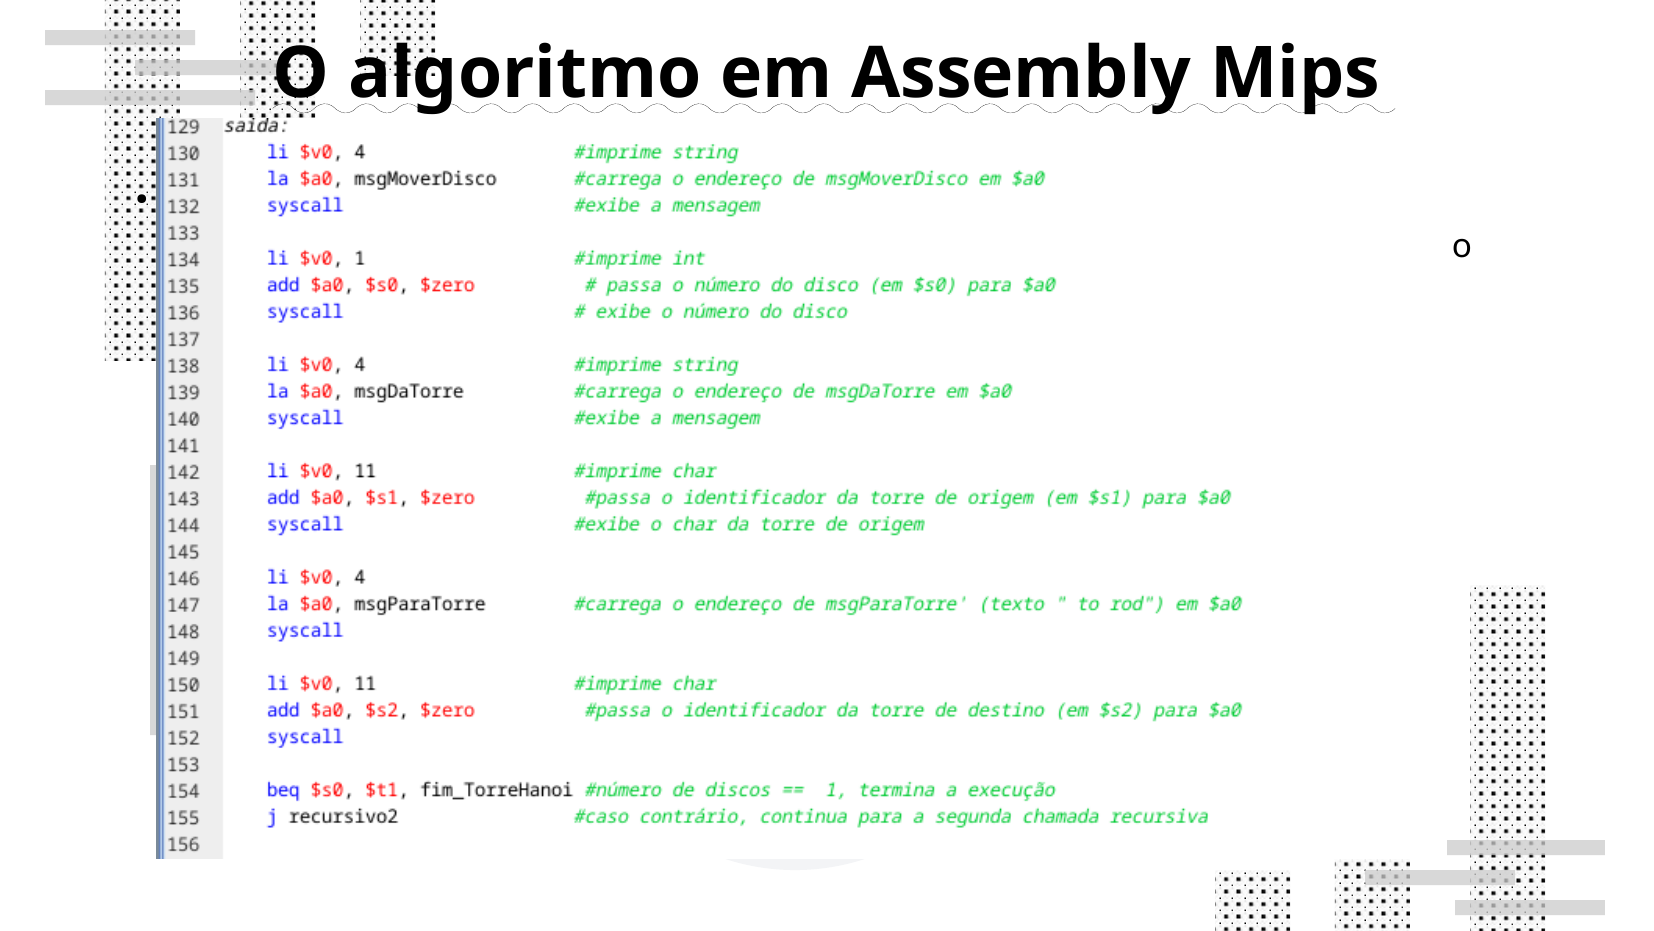

# O algoritmo em Assembly Mips
A função fim_TorreHanoi tem a funcionalidade de restaurar todos os valores mudados no começo e execução da função TorreHanoi, e ela é chamada quando o programa finaliza a execução da função saida